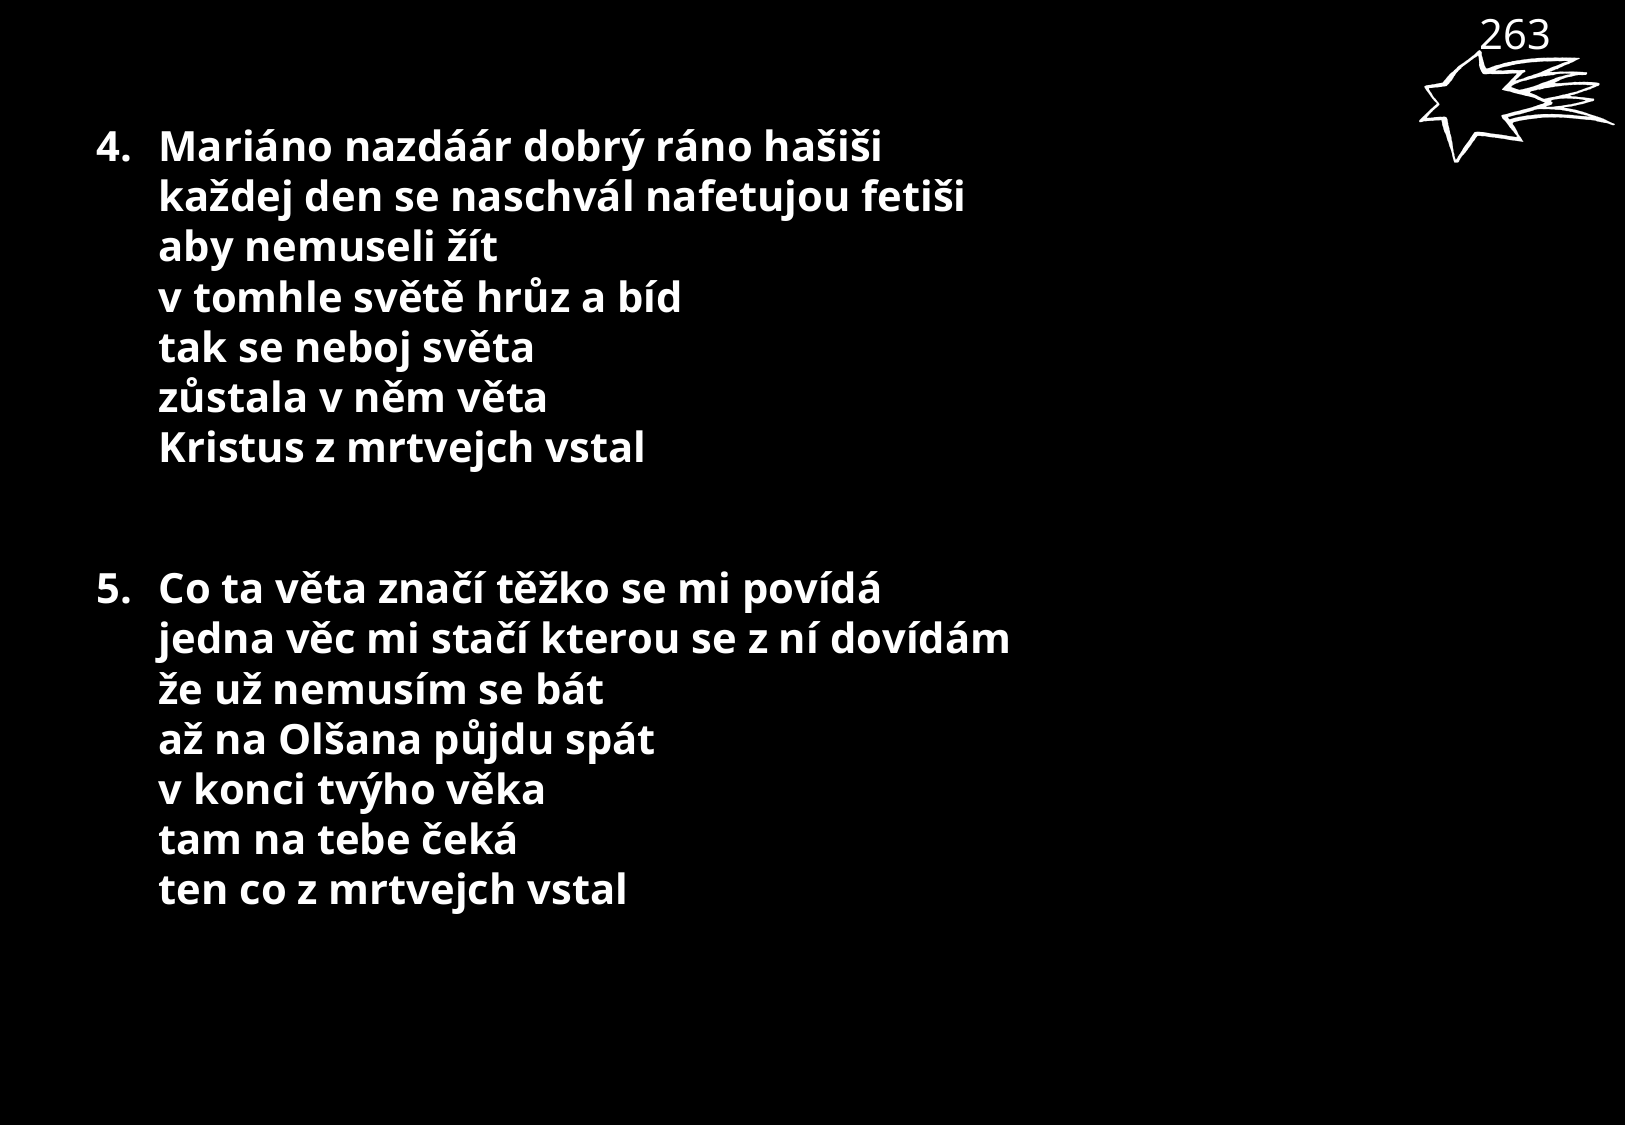

263
# Mariáno nazdáár dobrý ráno hašiši každej den se naschvál nafetujou fetiši aby nemuseli žít v tomhle světě hrůz a bíd tak se neboj světa zůstala v něm věta Kristus z mrtvejch vstal
5. 	Co ta věta značí těžko se mi povídá
jedna věc mi stačí kterou se z ní dovídám
že už nemusím se bát
až na Olšana půjdu spát
v konci tvýho věka
tam na tebe čeká
ten co z mrtvejch vstal